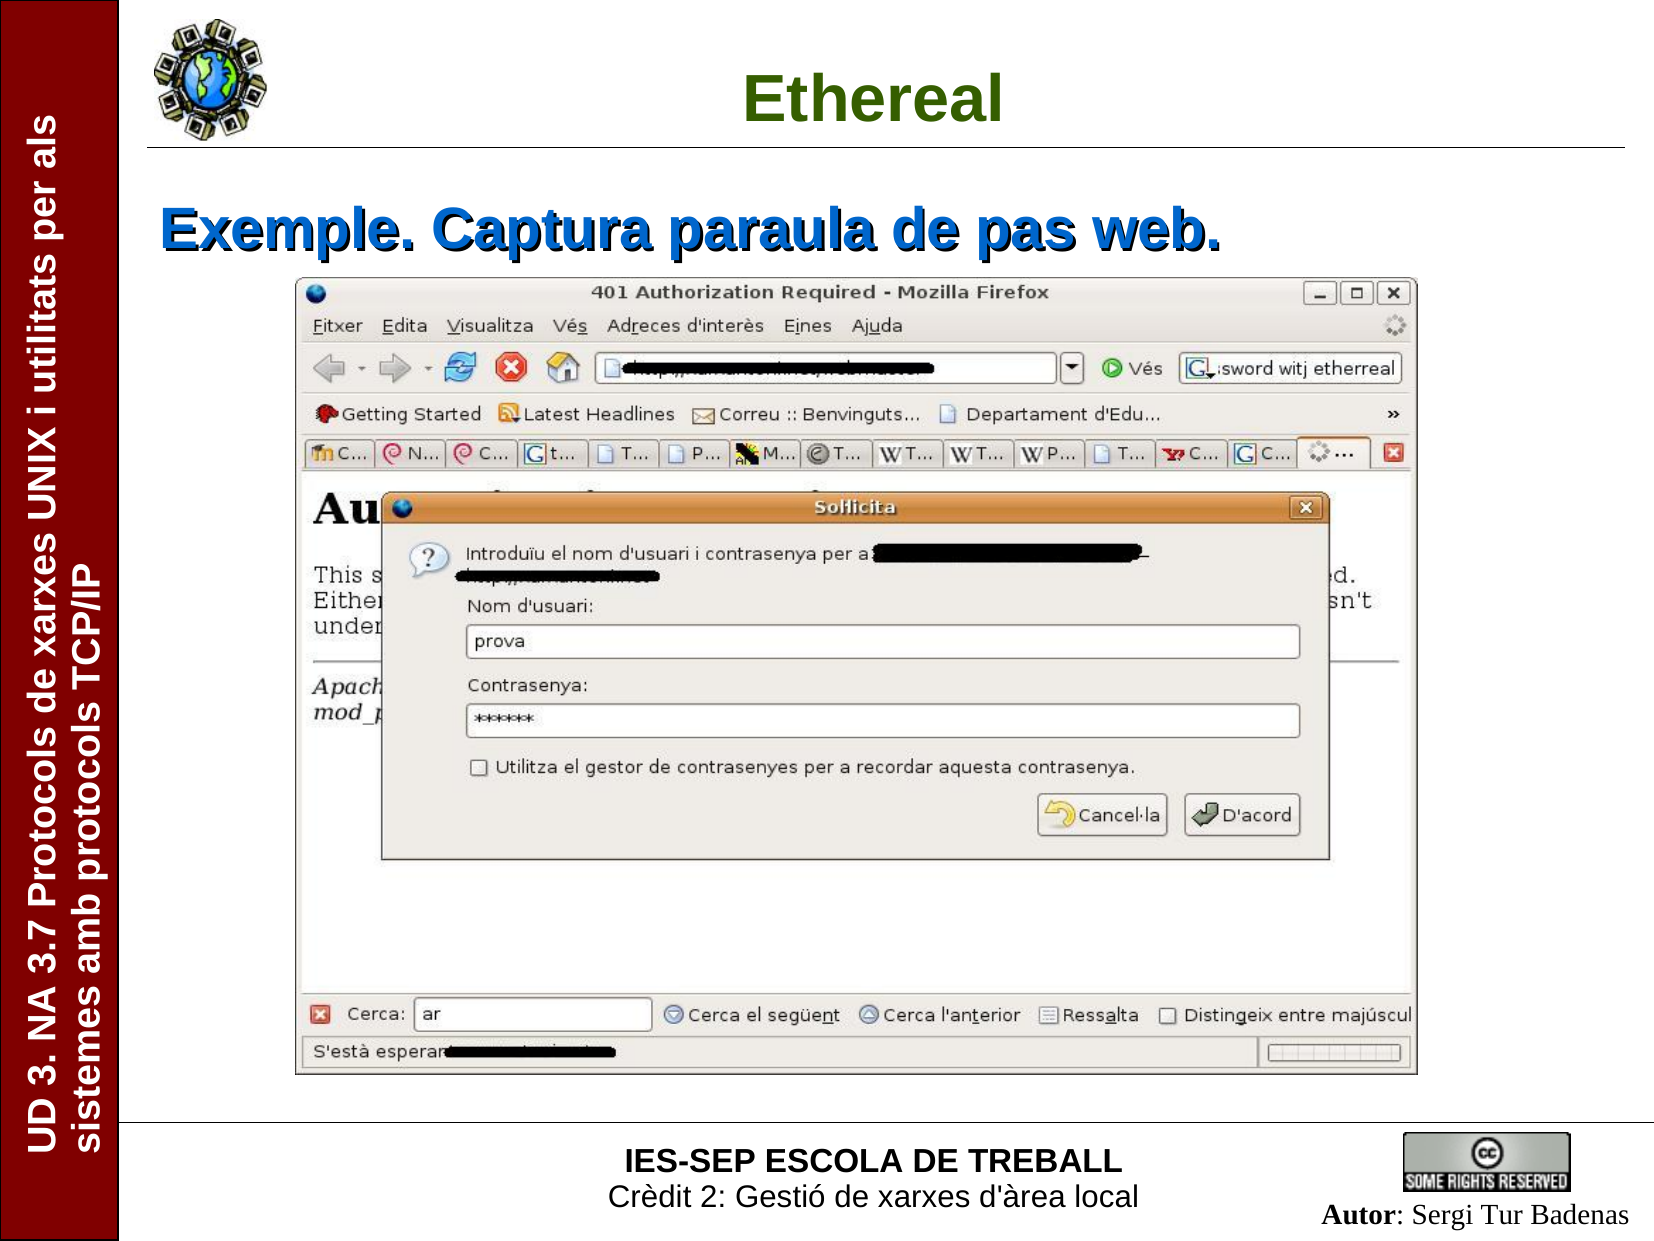

# Ethereal
Exemple. Captura paraula de pas web.